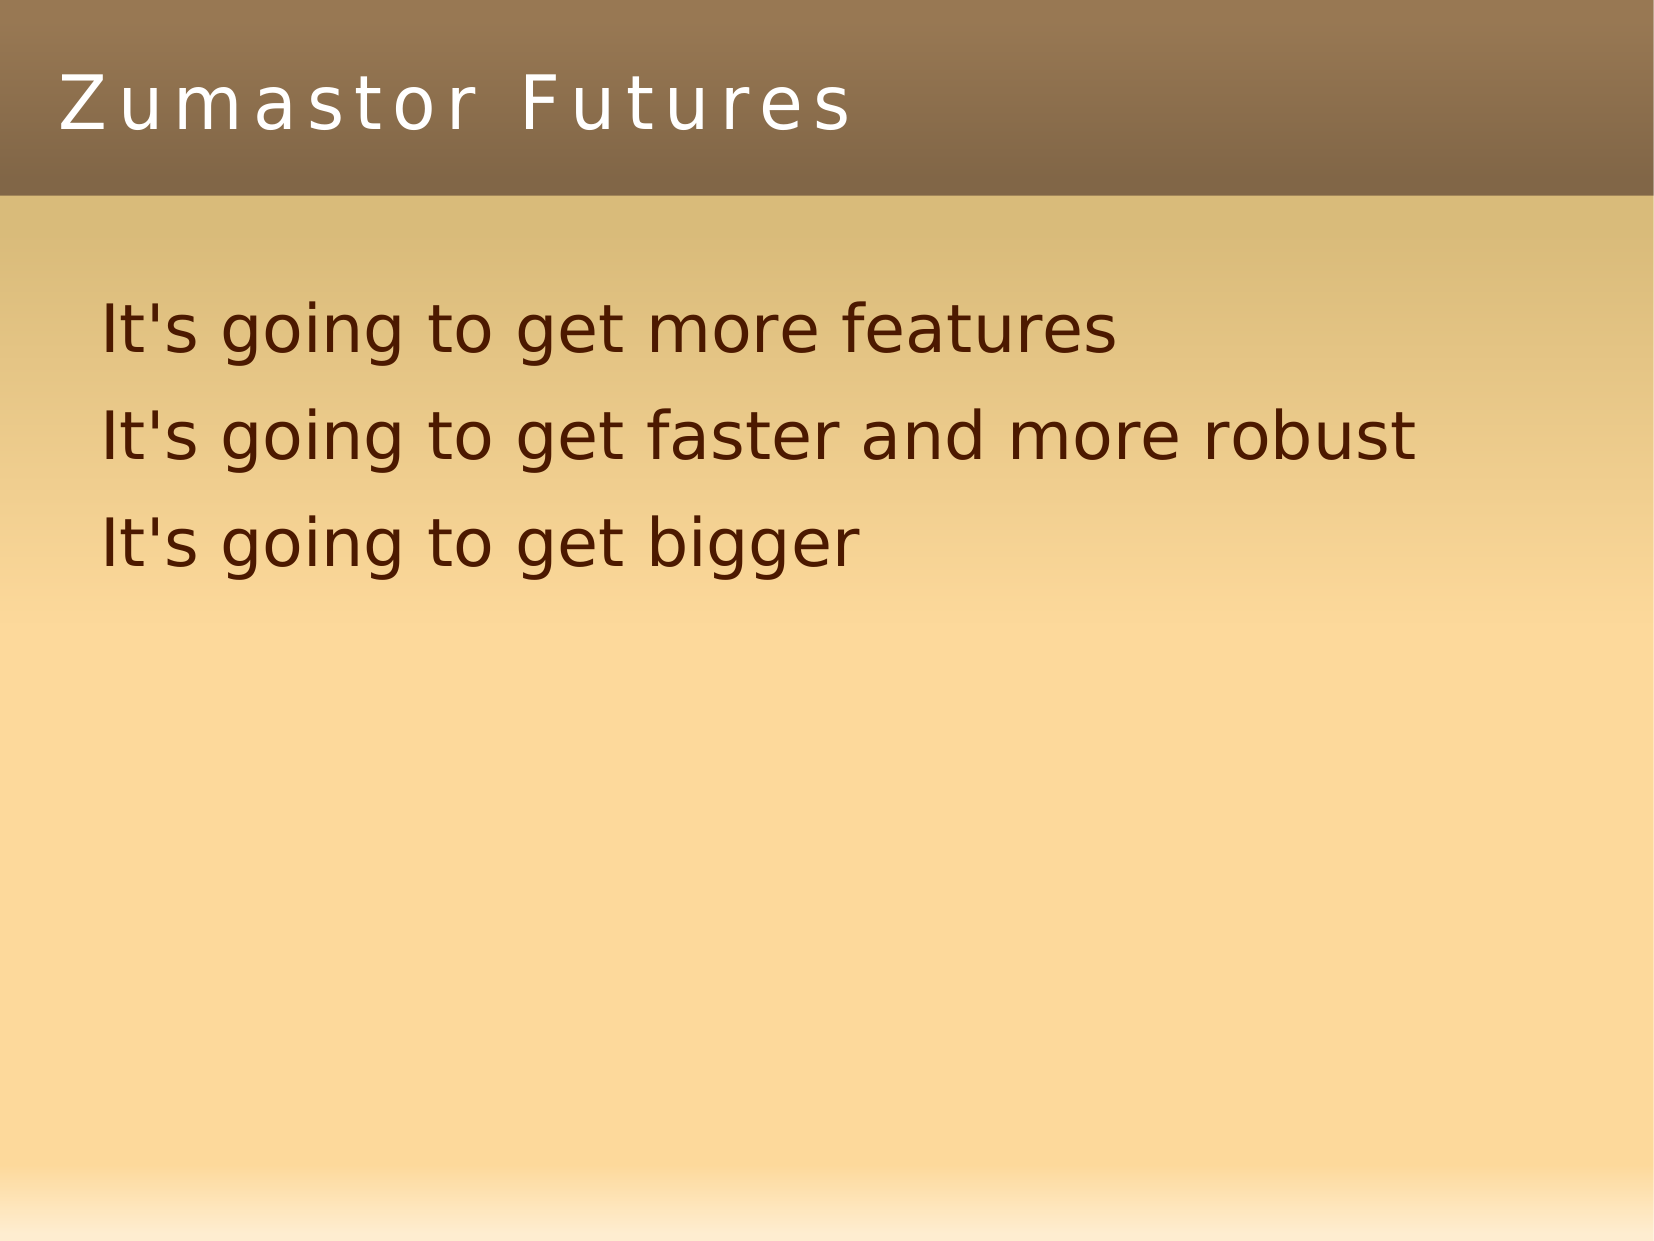

# Zumastor Futures
It's going to get more features
It's going to get faster and more robust
It's going to get bigger